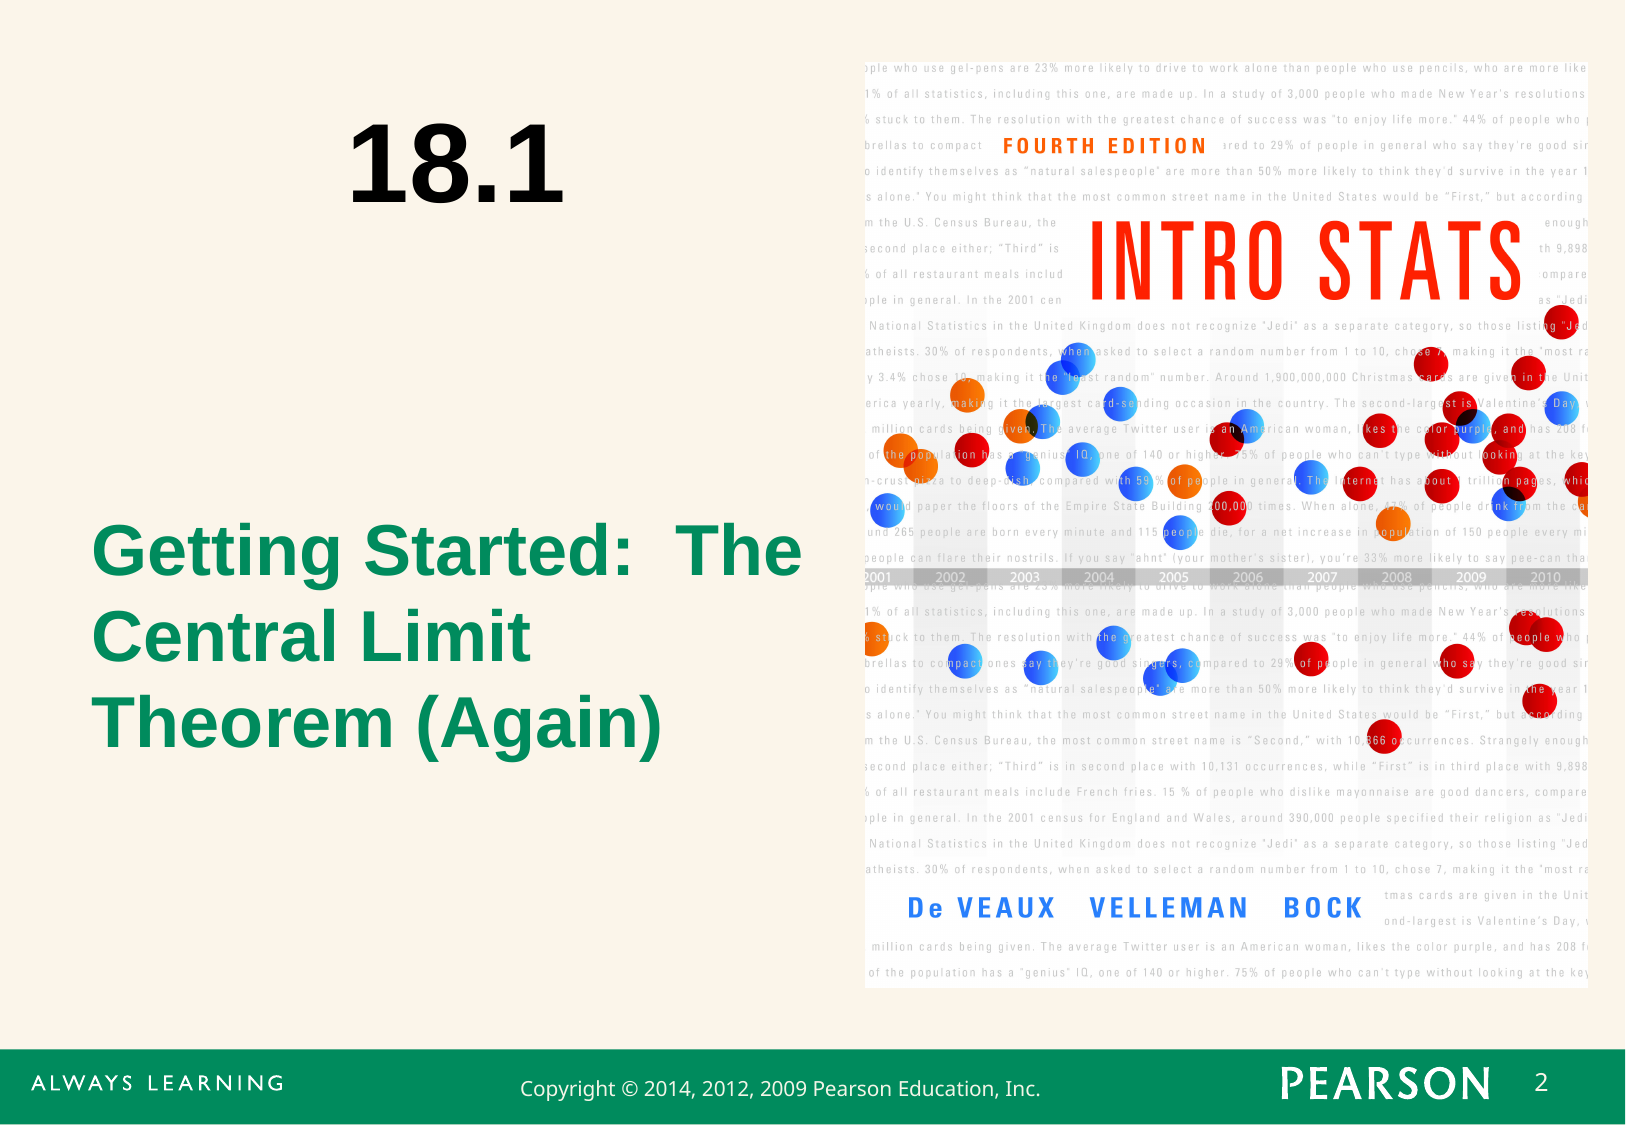

# 18.1
Getting Started: The Central Limit Theorem (Again)